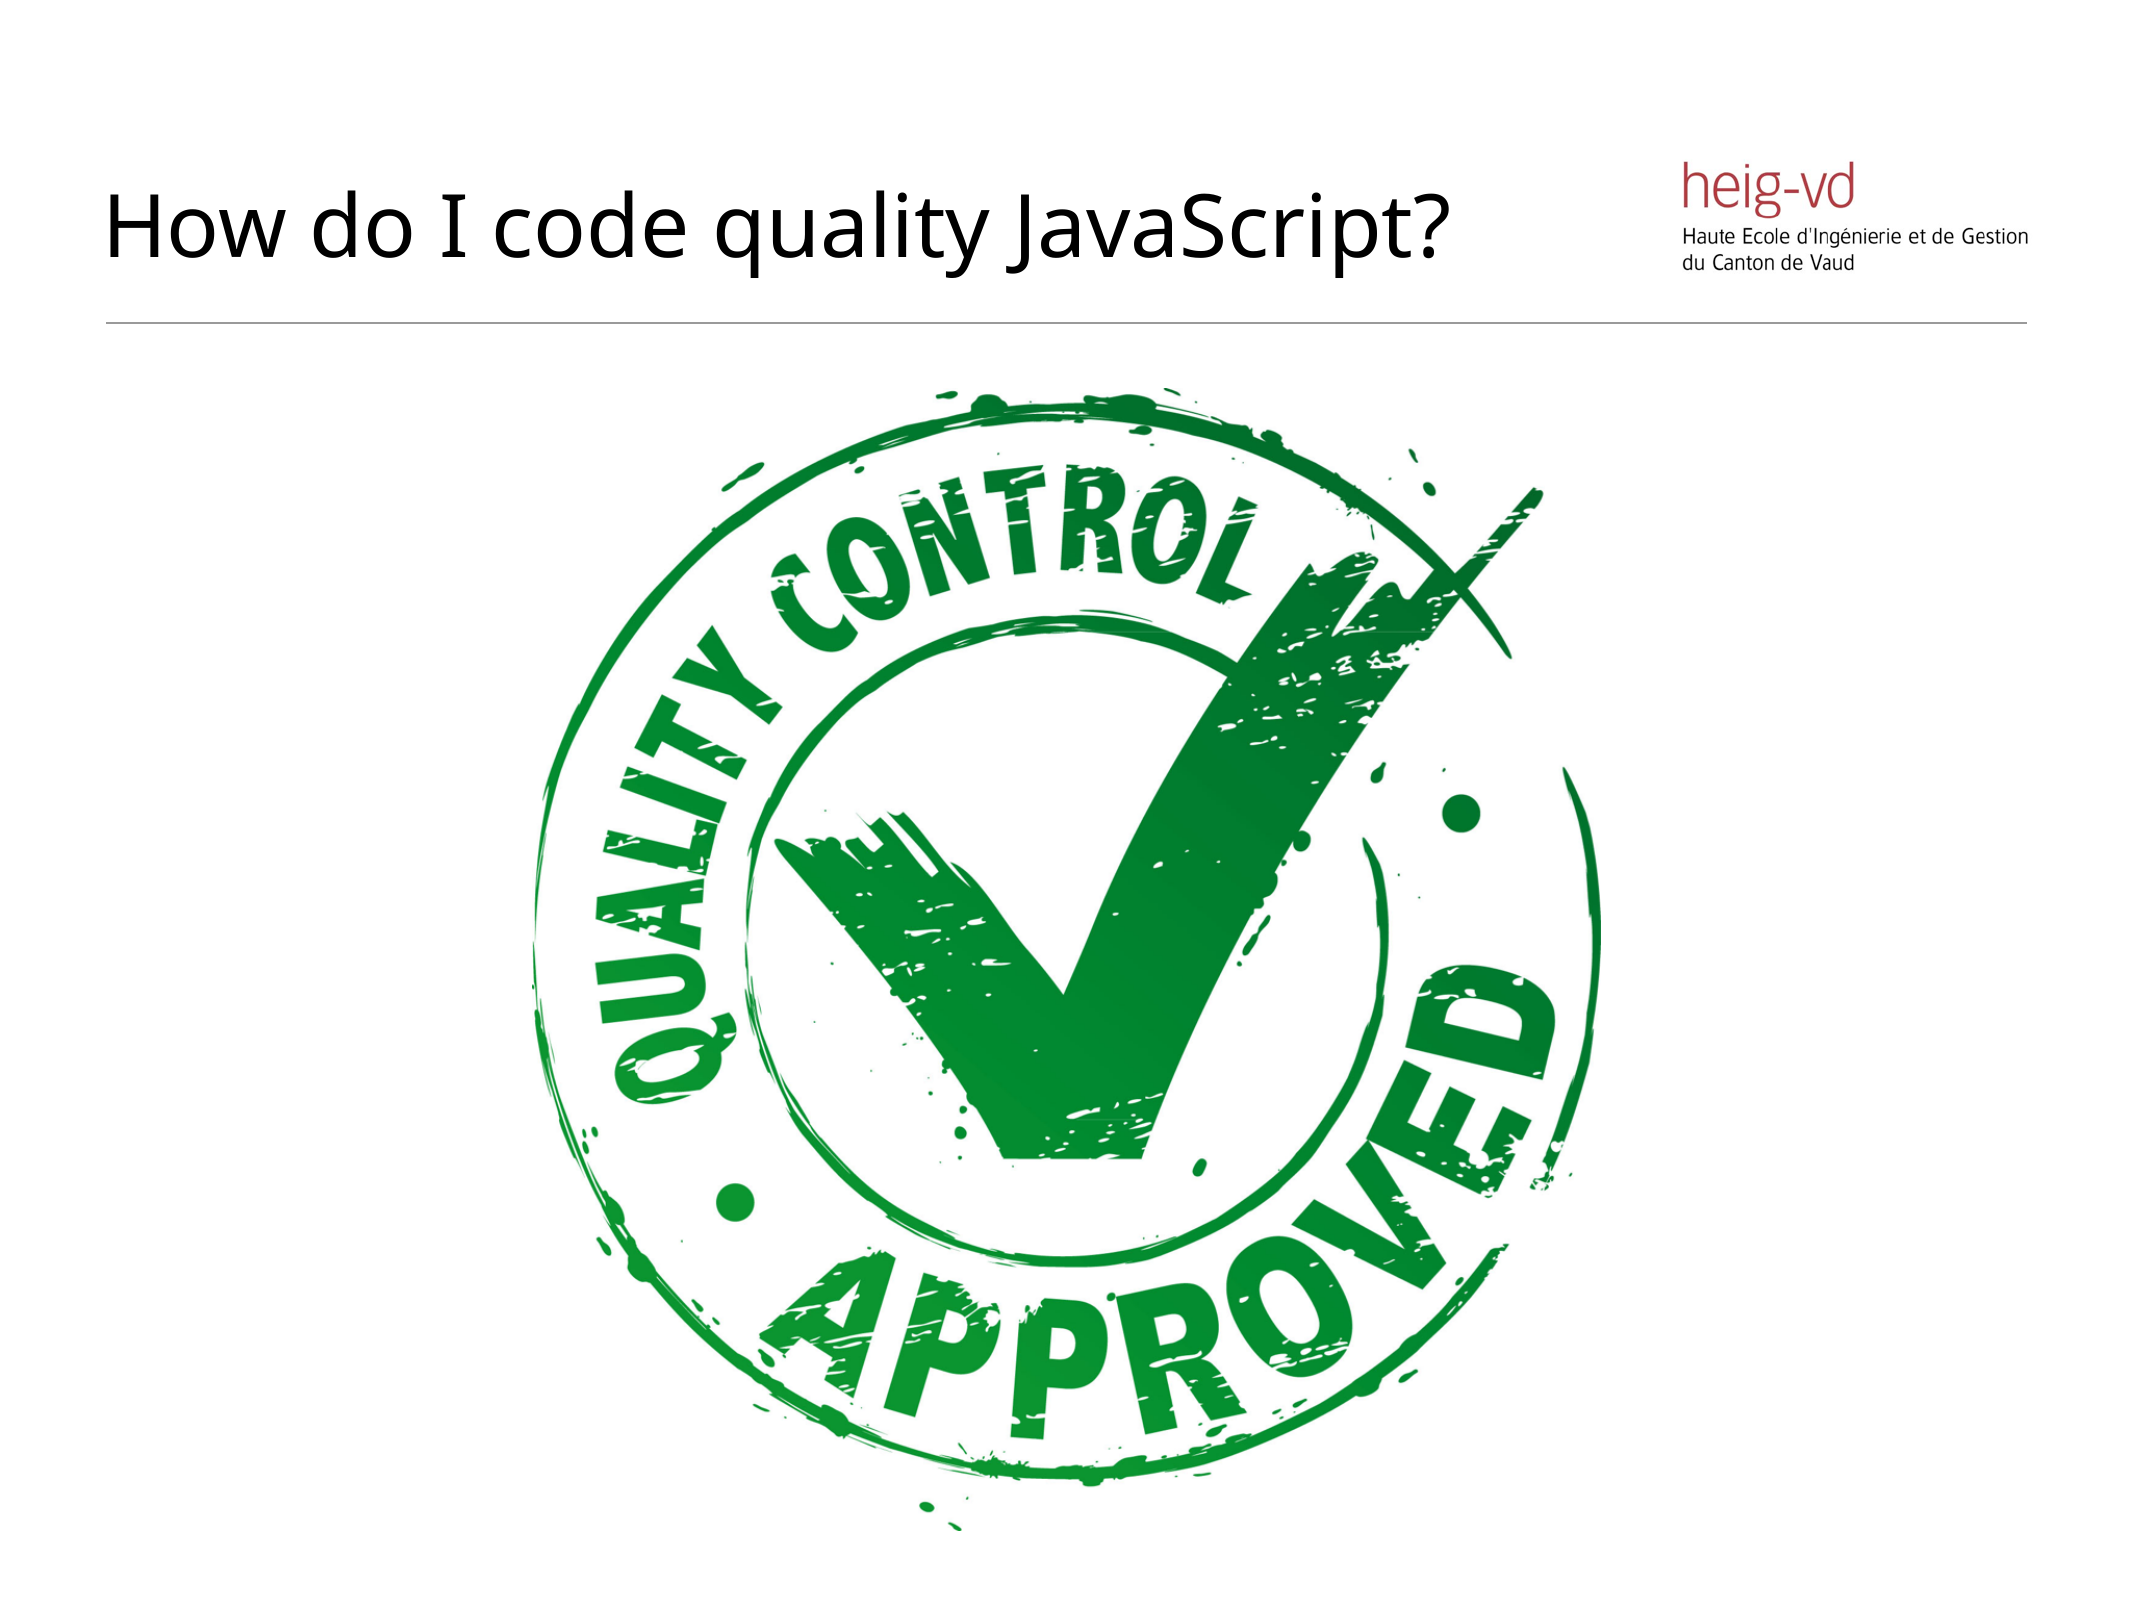

# How do I code quality JavaScript?